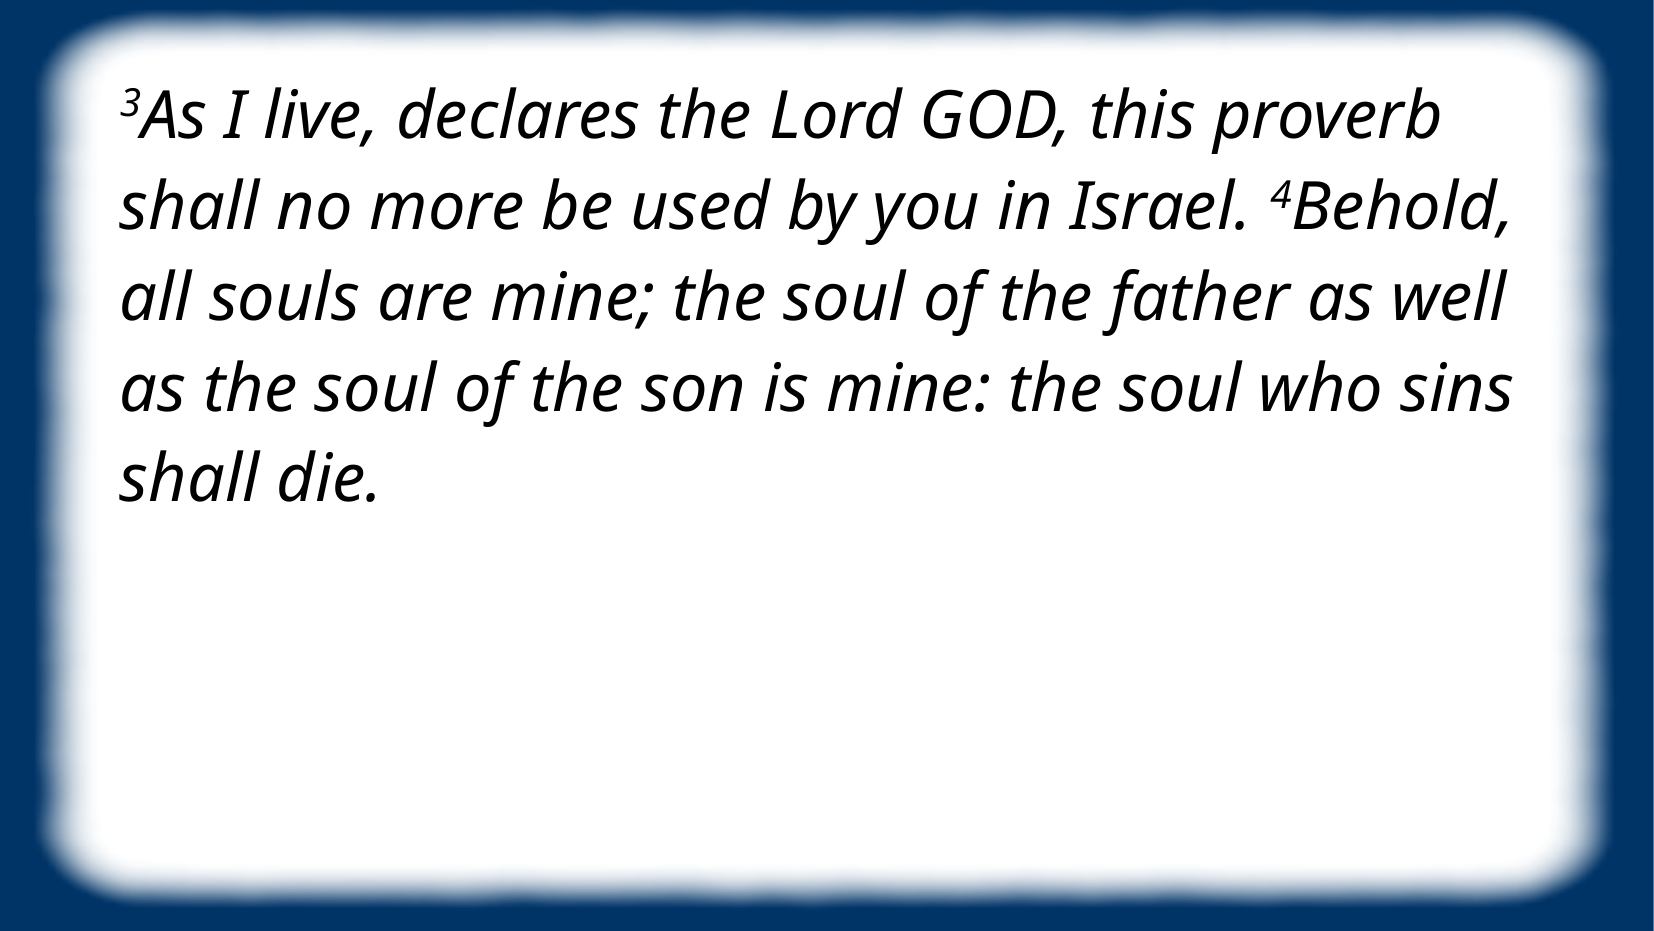

3As I live, declares the Lord GOD, this proverb shall no more be used by you in Israel. 4Behold, all souls are mine; the soul of the father as well as the soul of the son is mine: the soul who sins shall die.